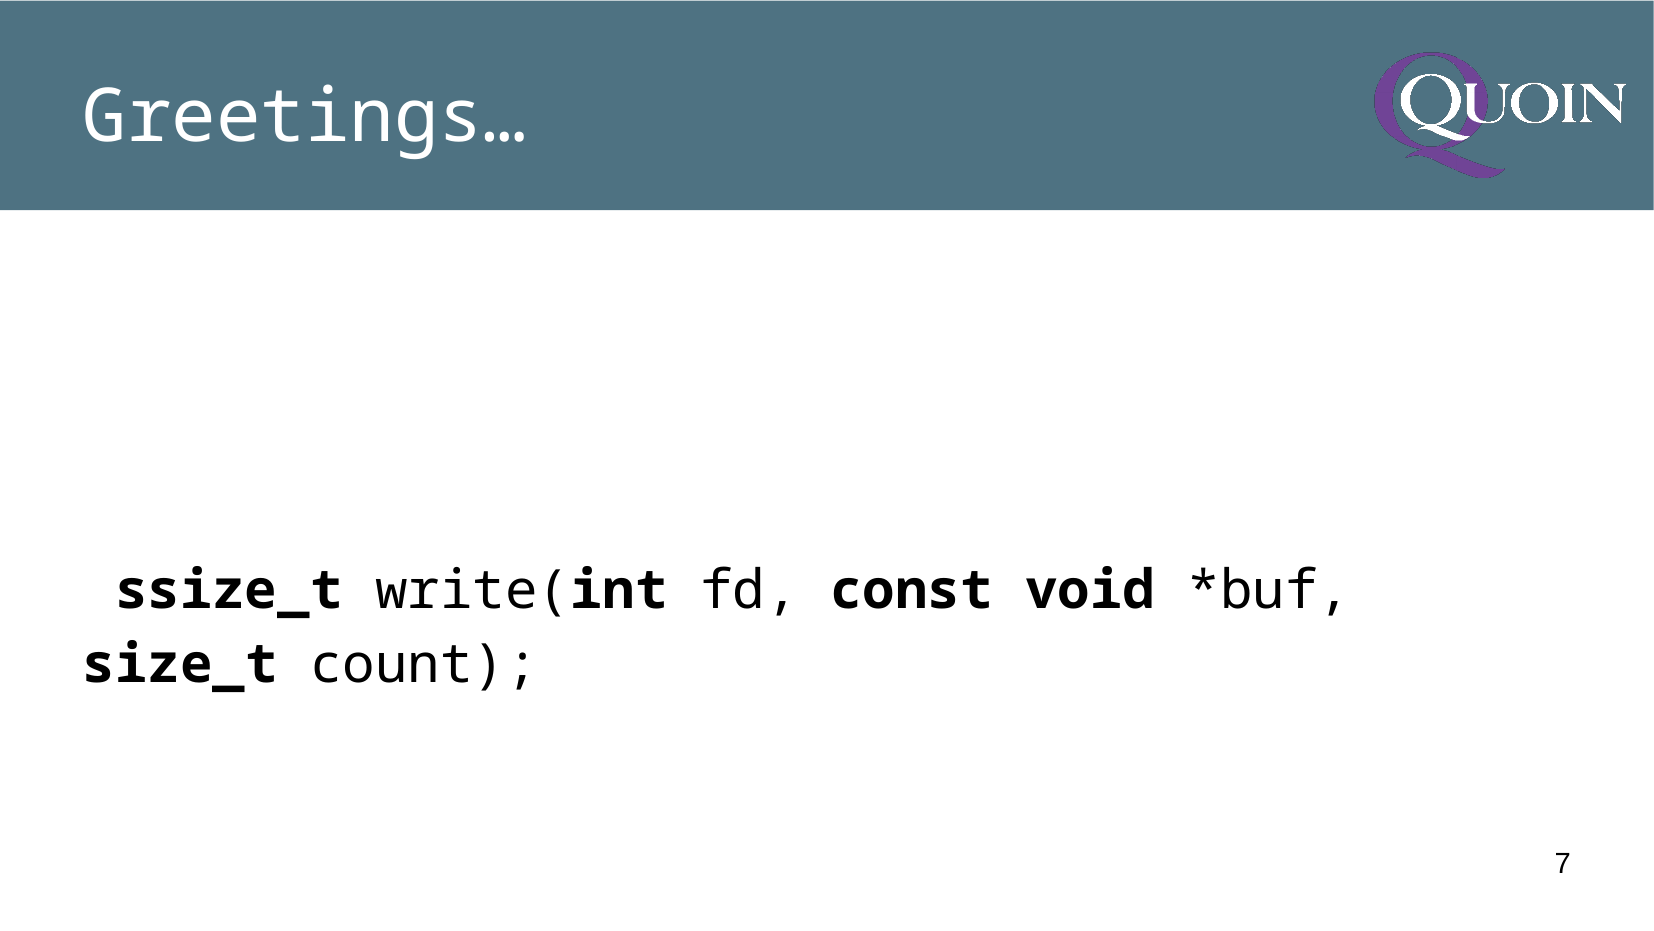

# Greetings…
 ssize_t write(int fd, const void *buf, size_t count);
7